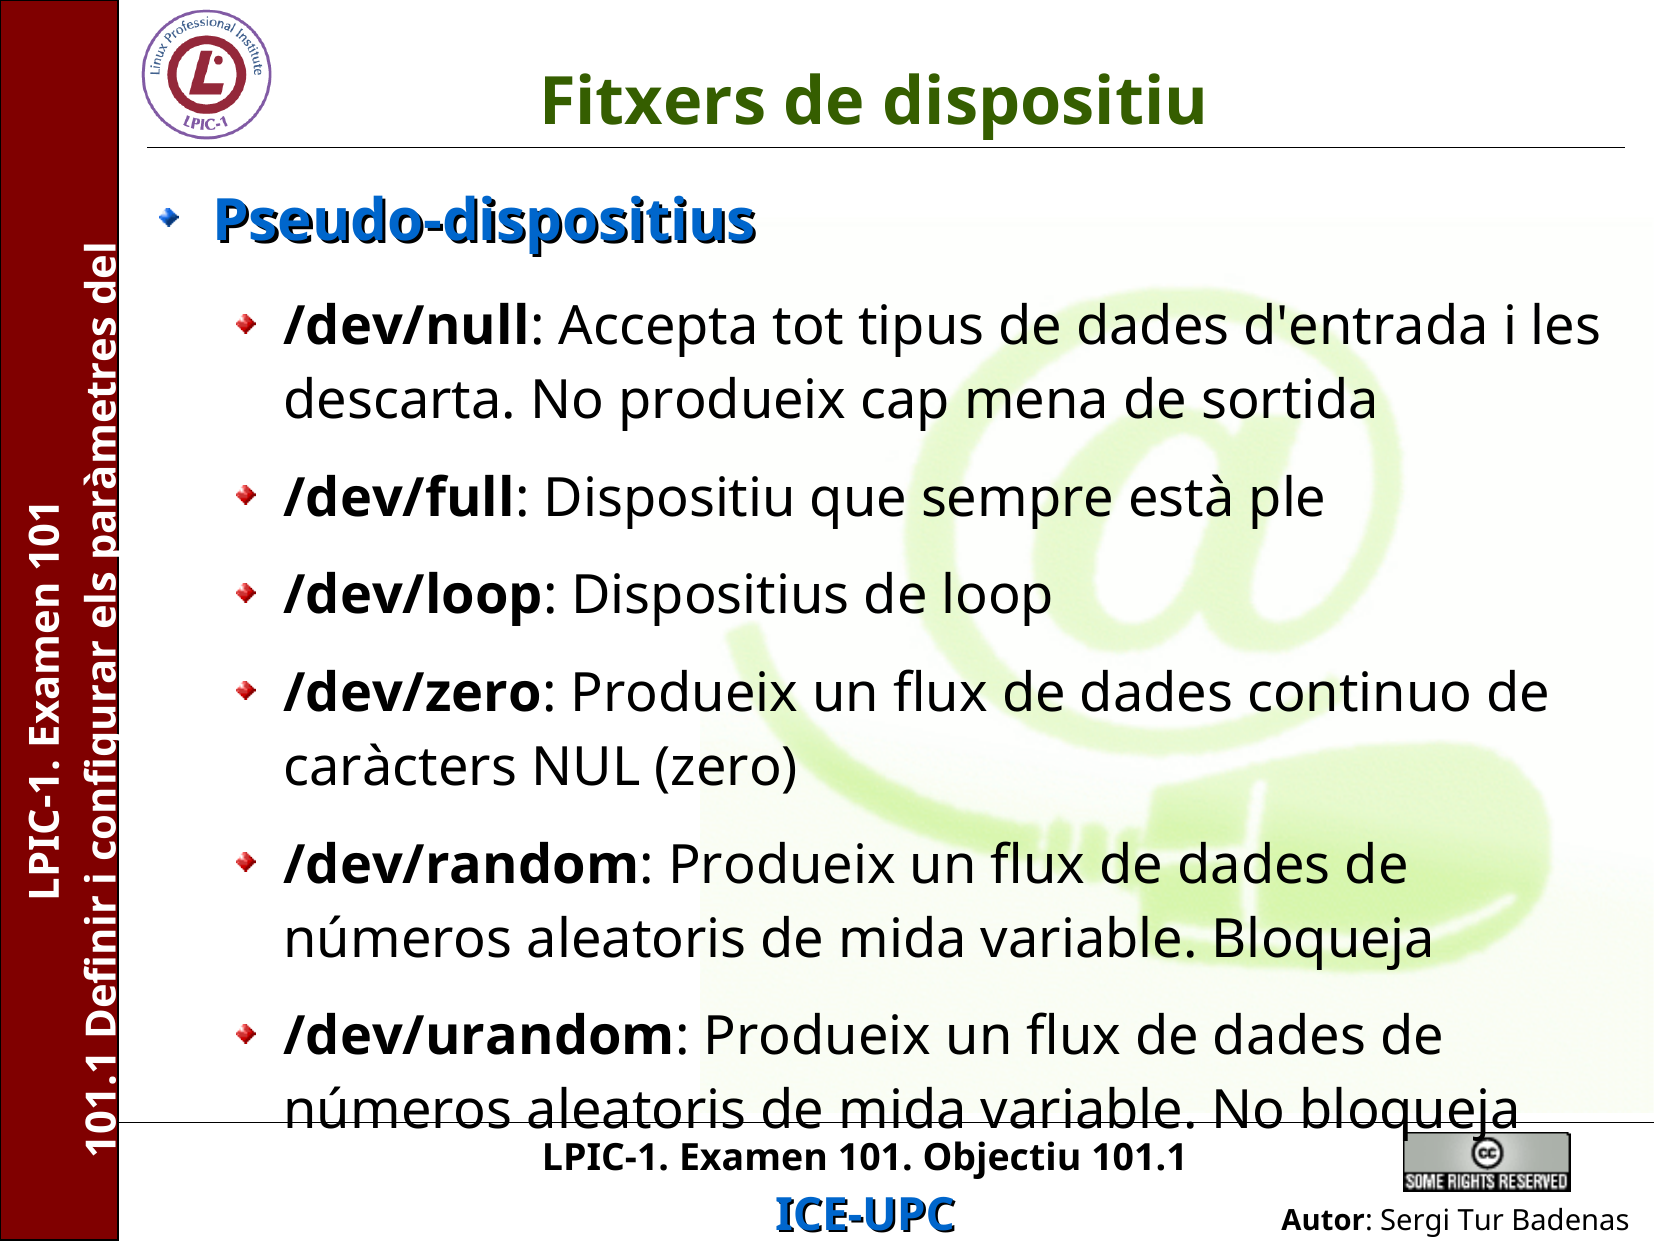

# Fitxers de dispositiu
Pseudo-dispositius
/dev/null: Accepta tot tipus de dades d'entrada i les descarta. No produeix cap mena de sortida
/dev/full: Dispositiu que sempre està ple
/dev/loop: Dispositius de loop
/dev/zero: Produeix un flux de dades continuo de caràcters NUL (zero)
/dev/random: Produeix un flux de dades de números aleatoris de mida variable. Bloqueja
/dev/urandom: Produeix un flux de dades de números aleatoris de mida variable. No bloqueja